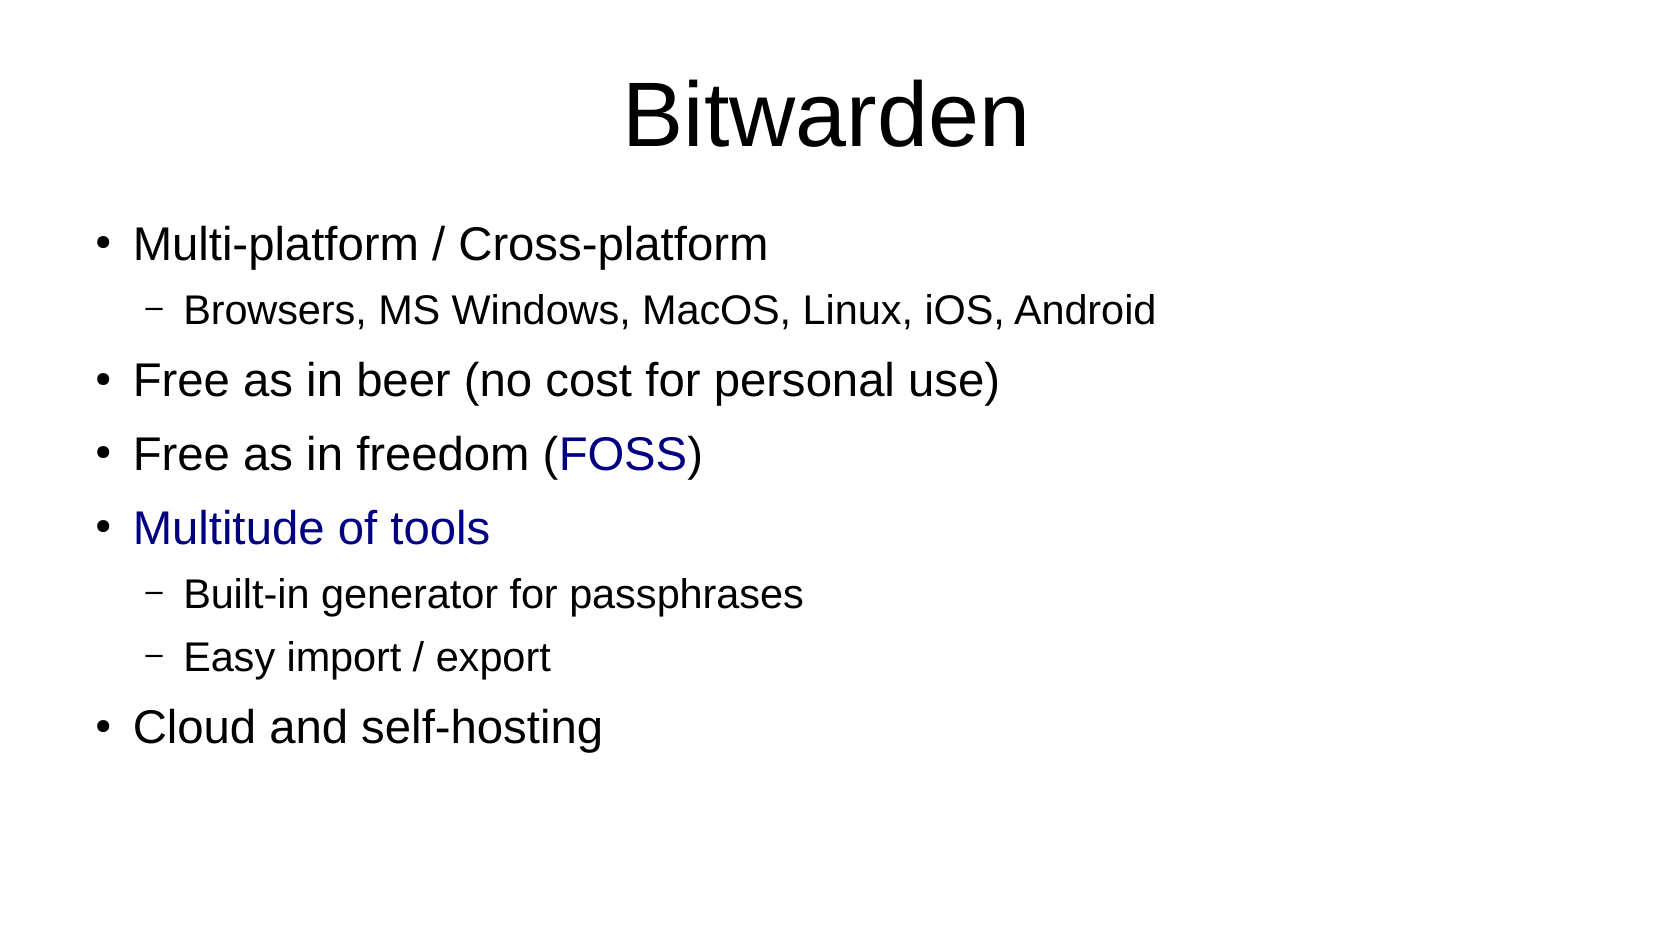

# Bitwarden
Multi-platform / Cross-platform
Browsers, MS Windows, MacOS, Linux, iOS, Android
Free as in beer (no cost for personal use)
Free as in freedom (FOSS)
Multitude of tools
Built-in generator for passphrases
Easy import / export
Cloud and self-hosting